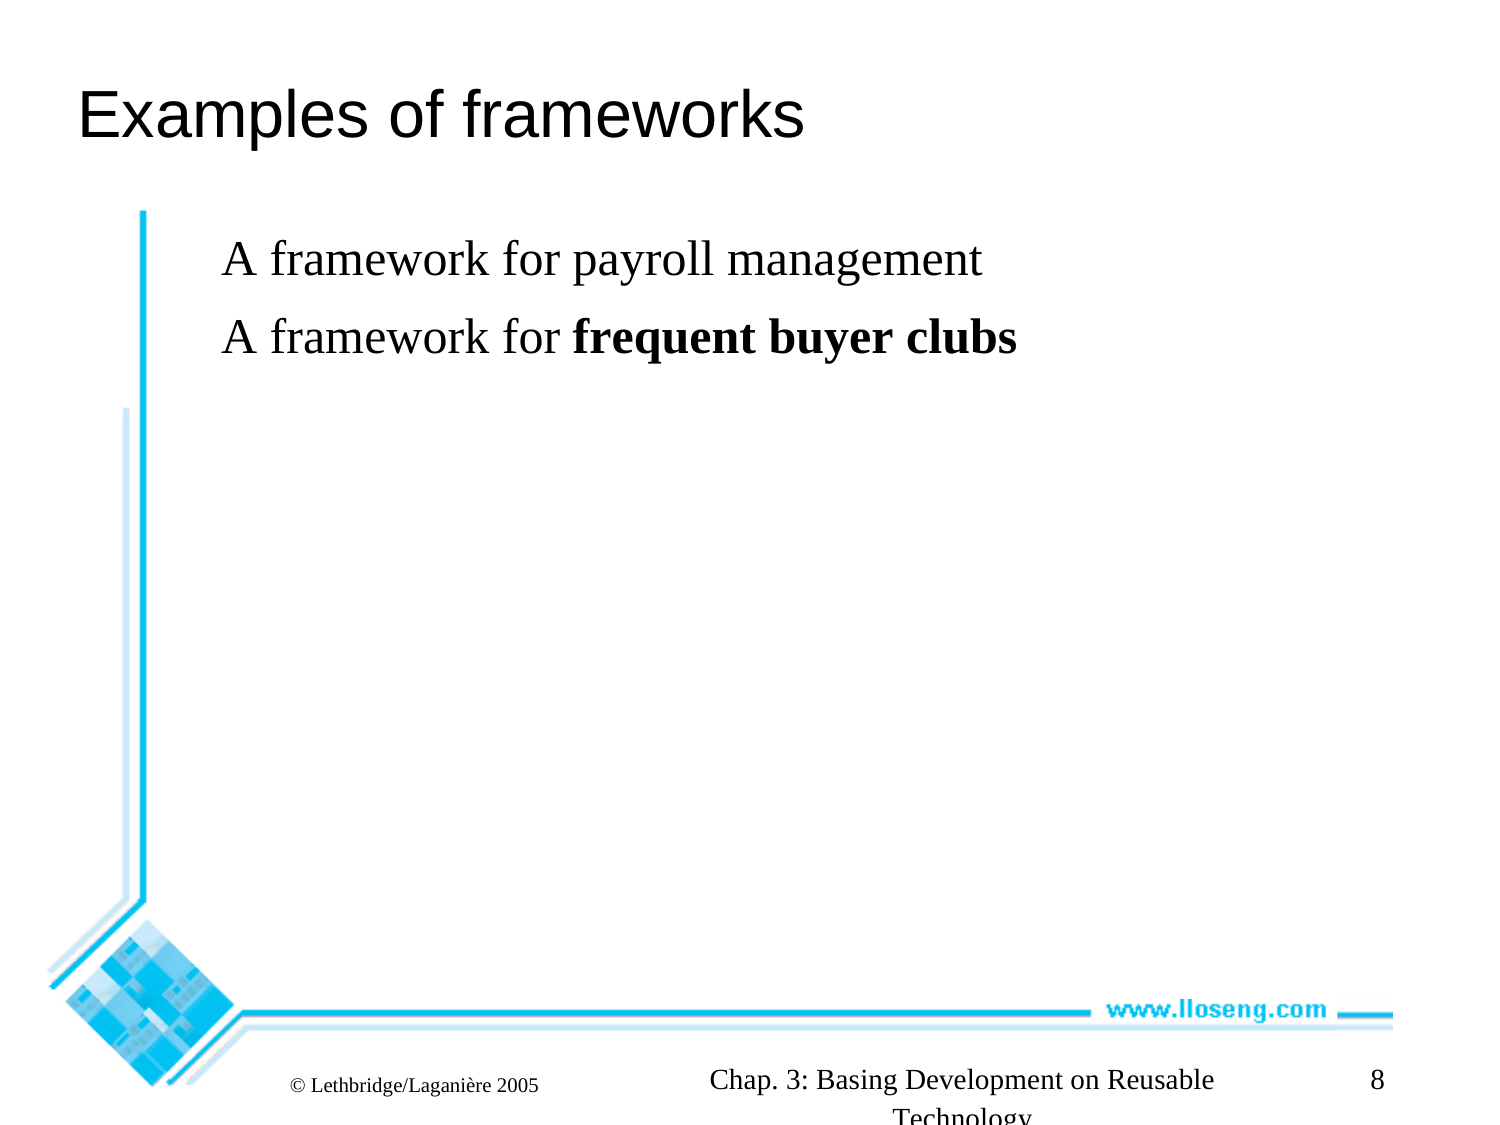

# Examples of frameworks
A framework for payroll management
A framework for frequent buyer clubs
Chap. 3: Basing Development on Reusable Technology
© Lethbridge/Laganière 2005